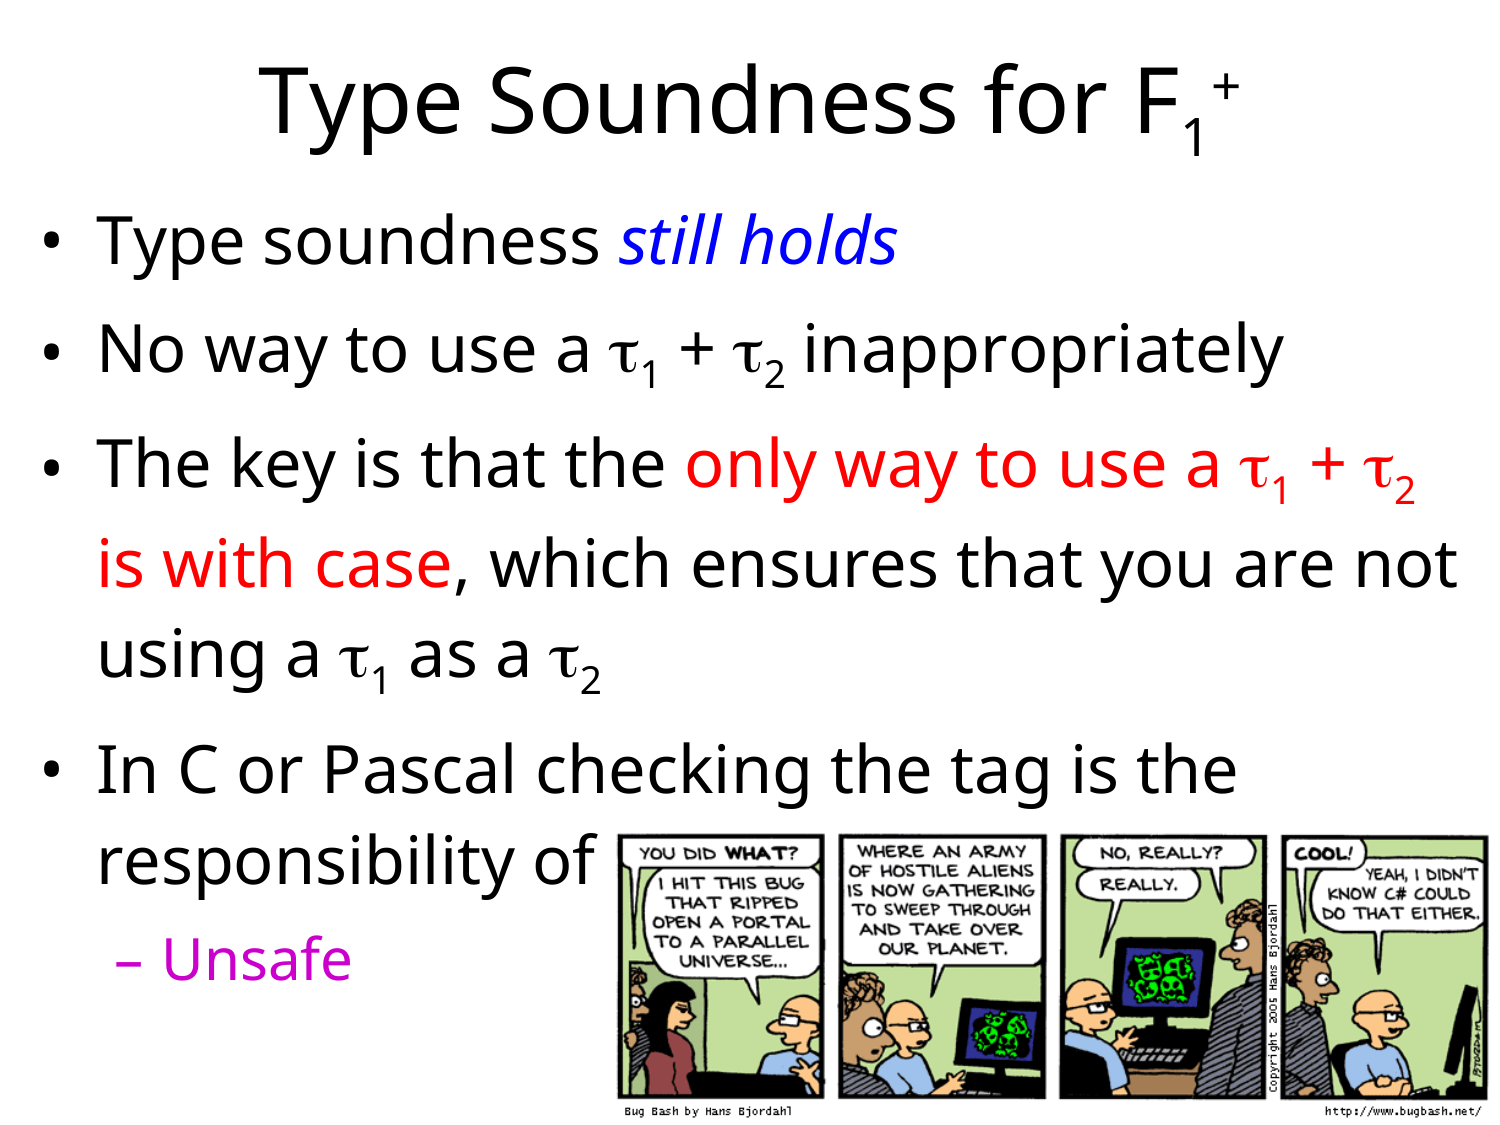

# Type Soundness for F1+
Type soundness still holds
No way to use a 1 + 2 inappropriately
The key is that the only way to use a 1 + 2 is with case, which ensures that you are not using a 1 as a 2
In C or Pascal checking the tag is the responsibility of the programmer!
Unsafe
28